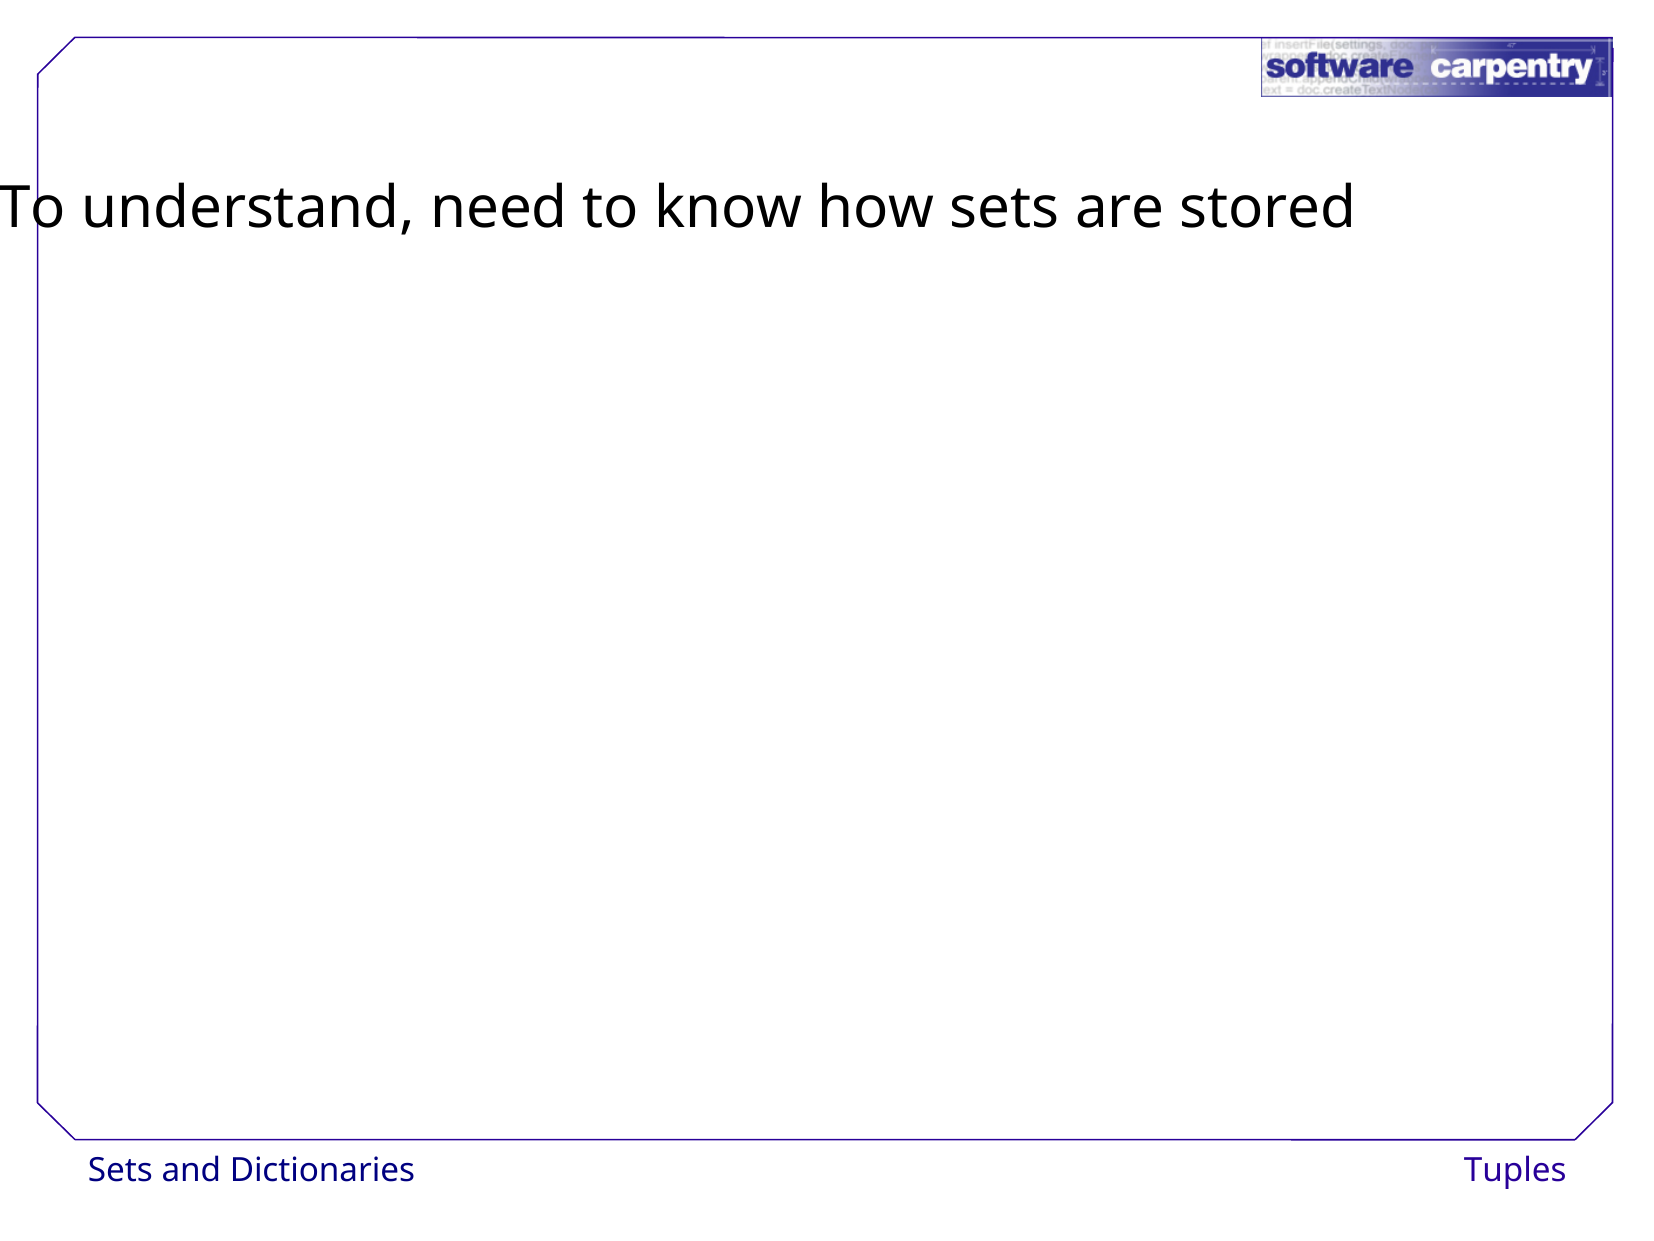

To understand, need to know how sets are stored